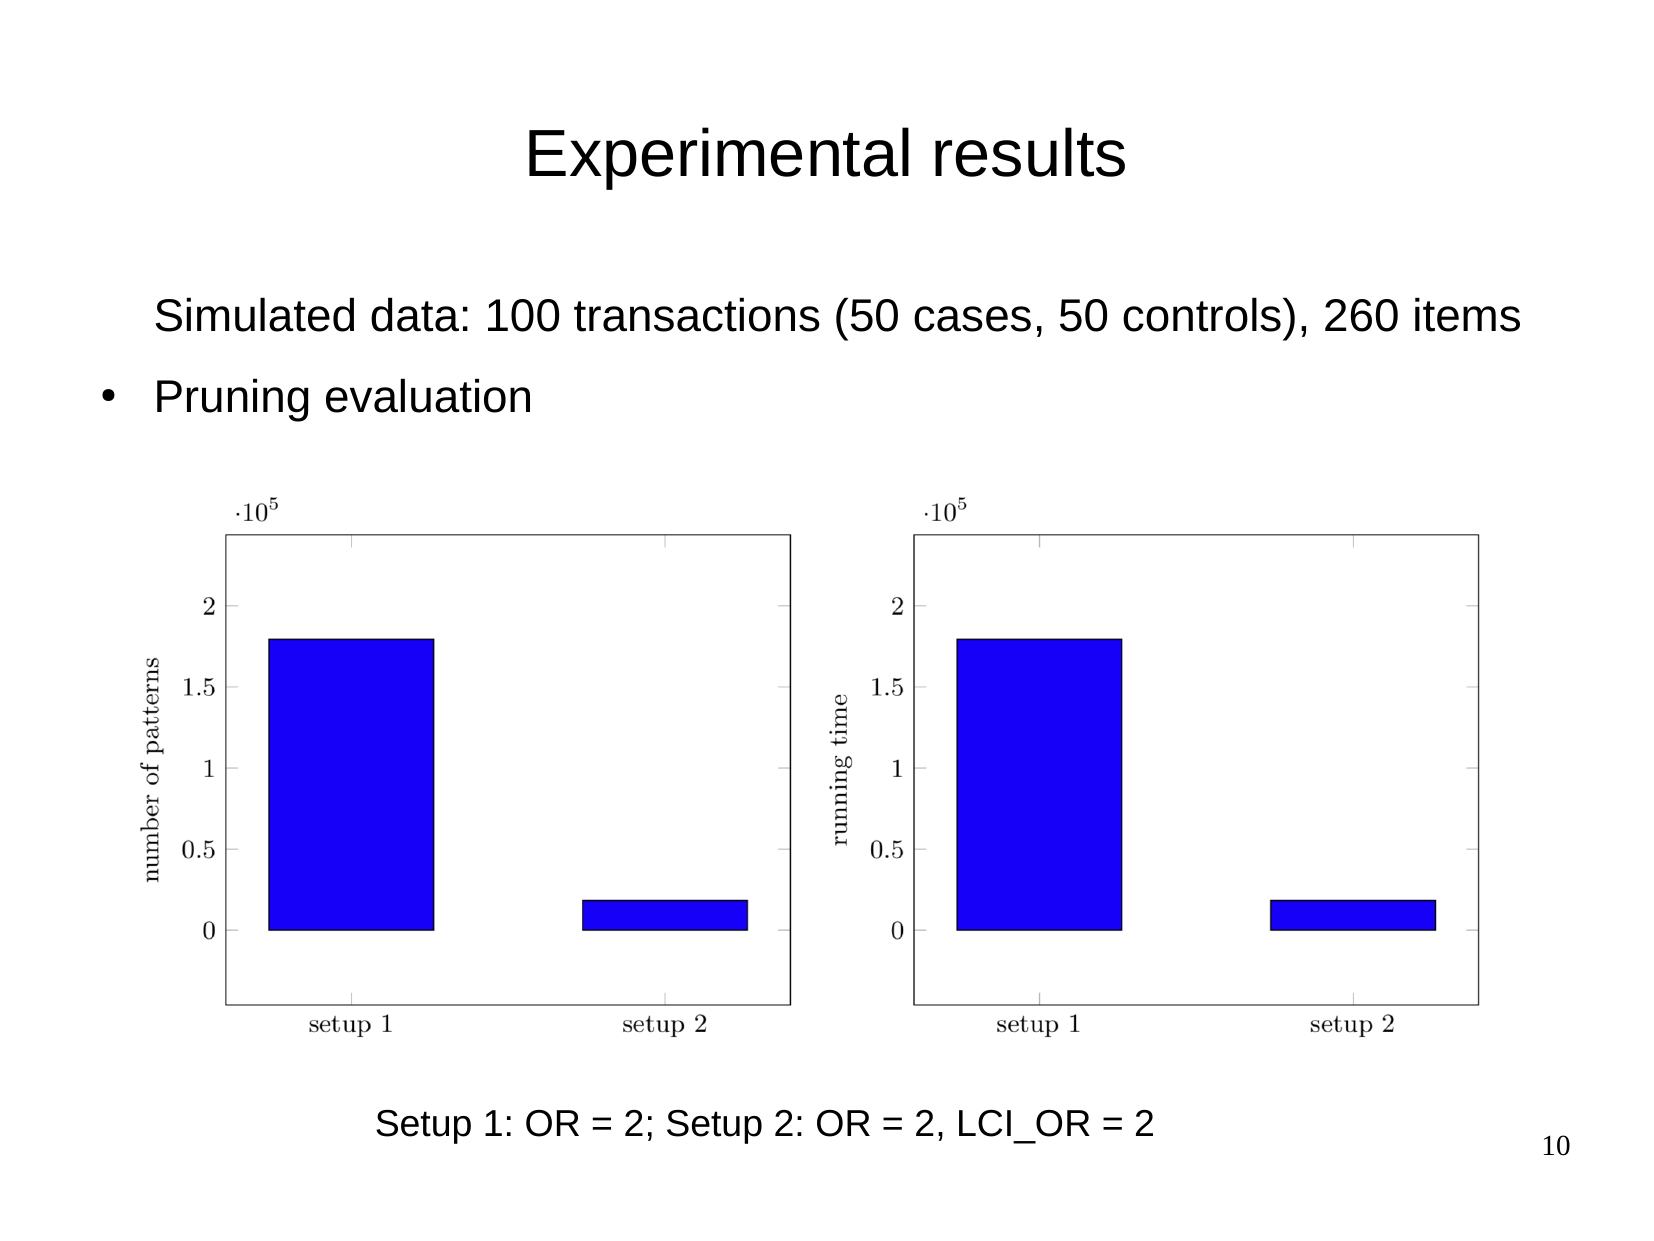

# Experimental results
Simulated data: 100 transactions (50 cases, 50 controls), 260 items
Pruning evaluation
Setup 1: OR = 2; Setup 2: OR = 2, LCI_OR = 2
10